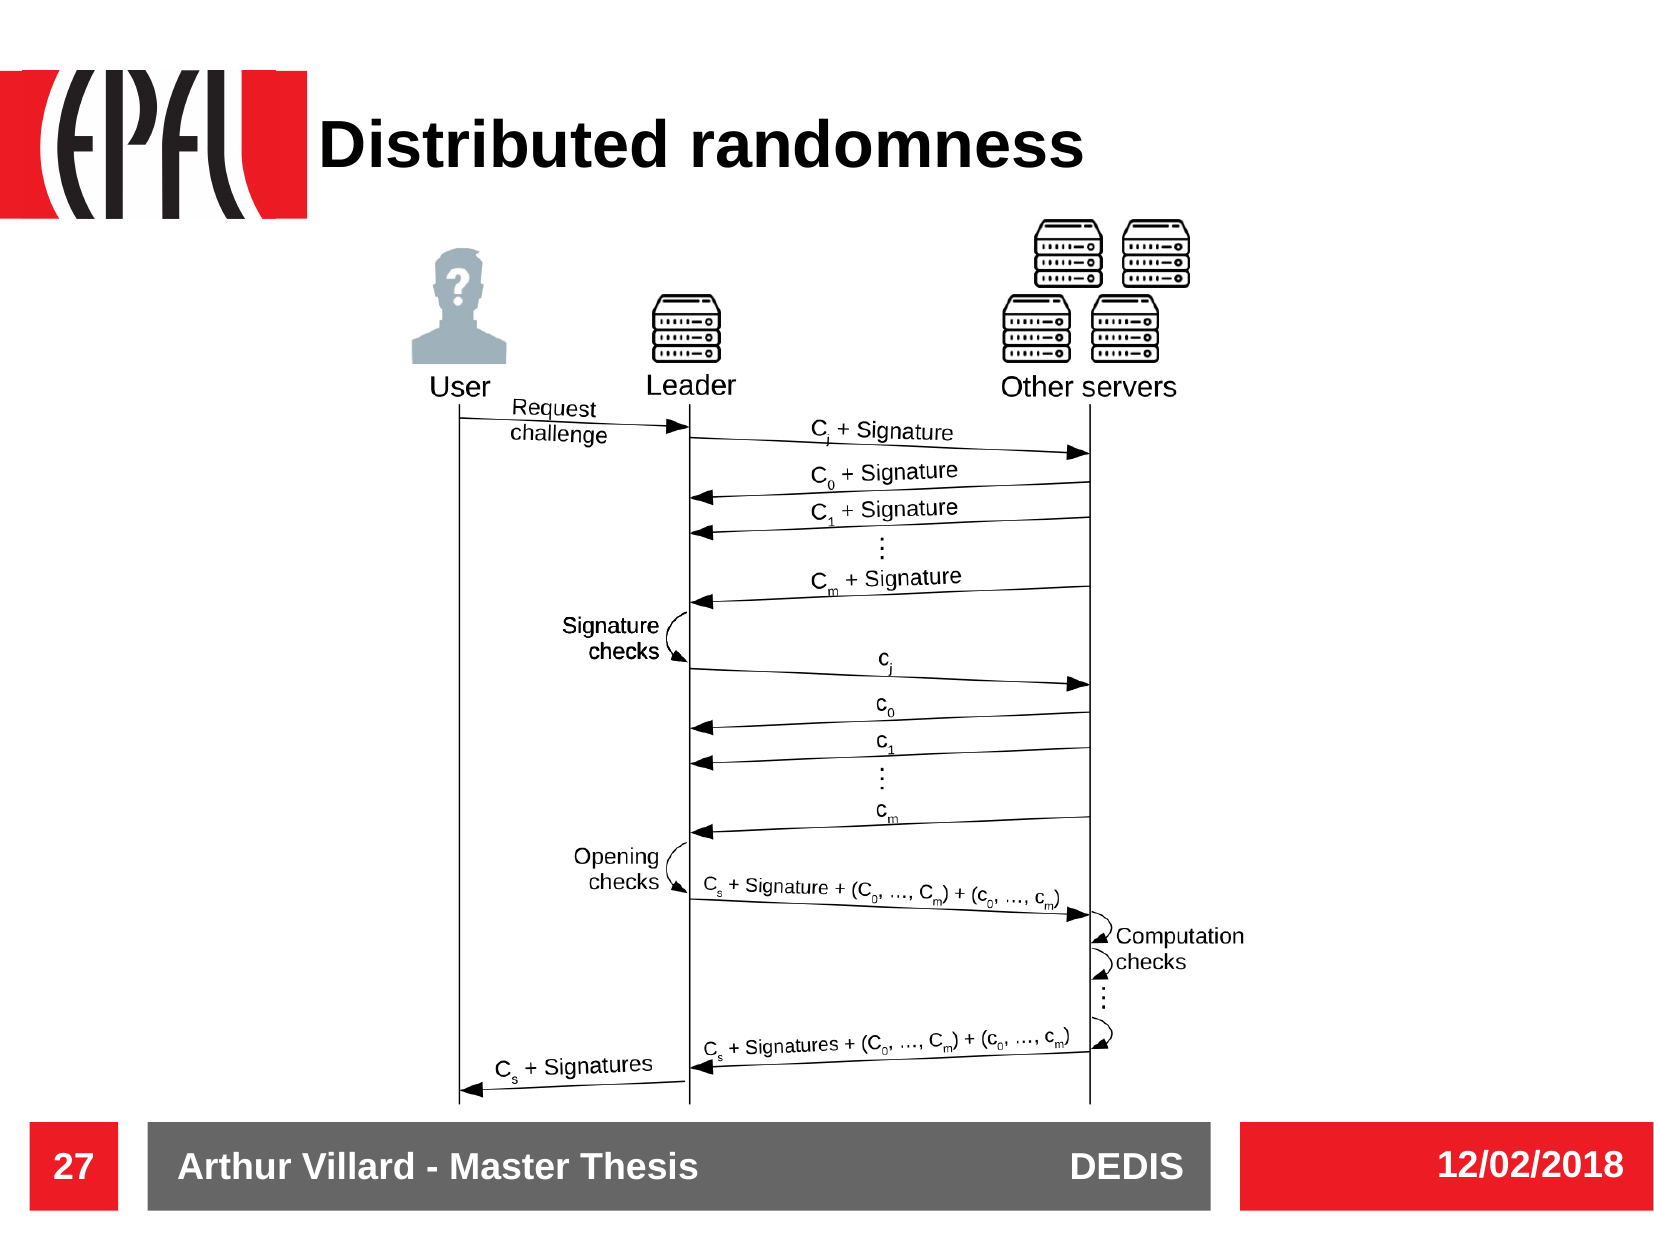

# Distributed randomness
27
Arthur Villard - Master Thesis
12/02/2018